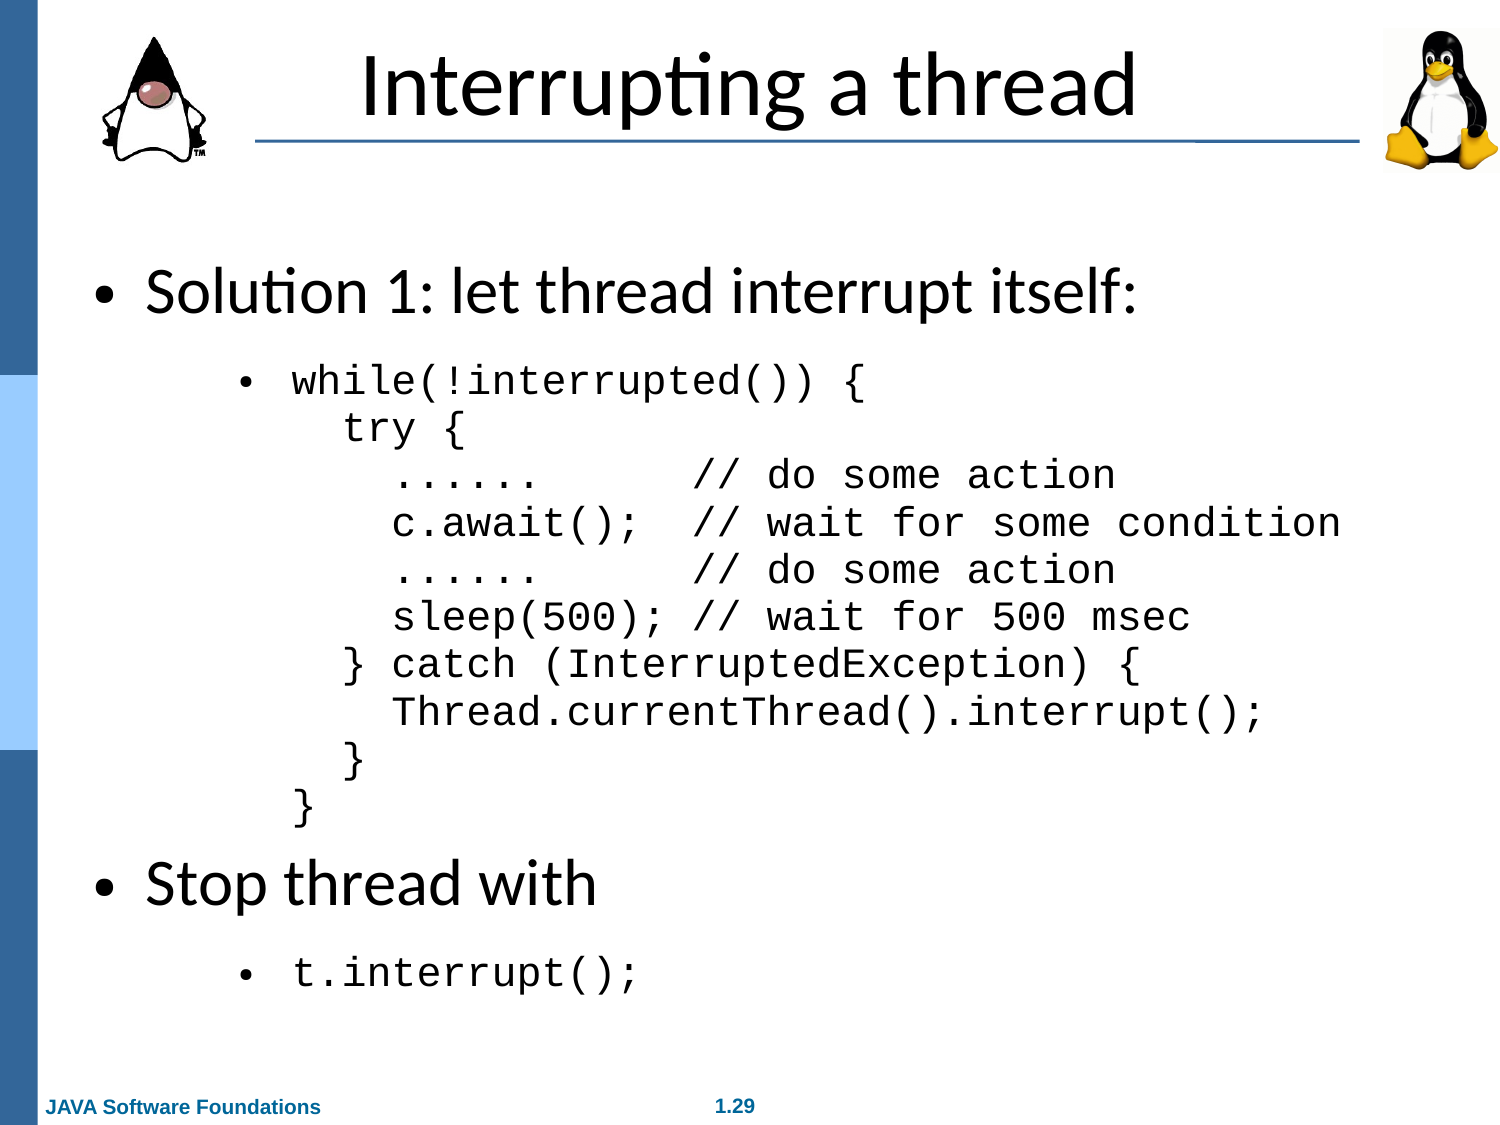

# Interrupting a thread
Solution 1: let thread interrupt itself:
while(!interrupted()) {
 try {
 ...... // do some action
 c.await(); // wait for some condition
 ...... // do some action
 sleep(500); // wait for 500 msec
 } catch (InterruptedException) {
 Thread.currentThread().interrupt();
 }
}
Stop thread with
t.interrupt();